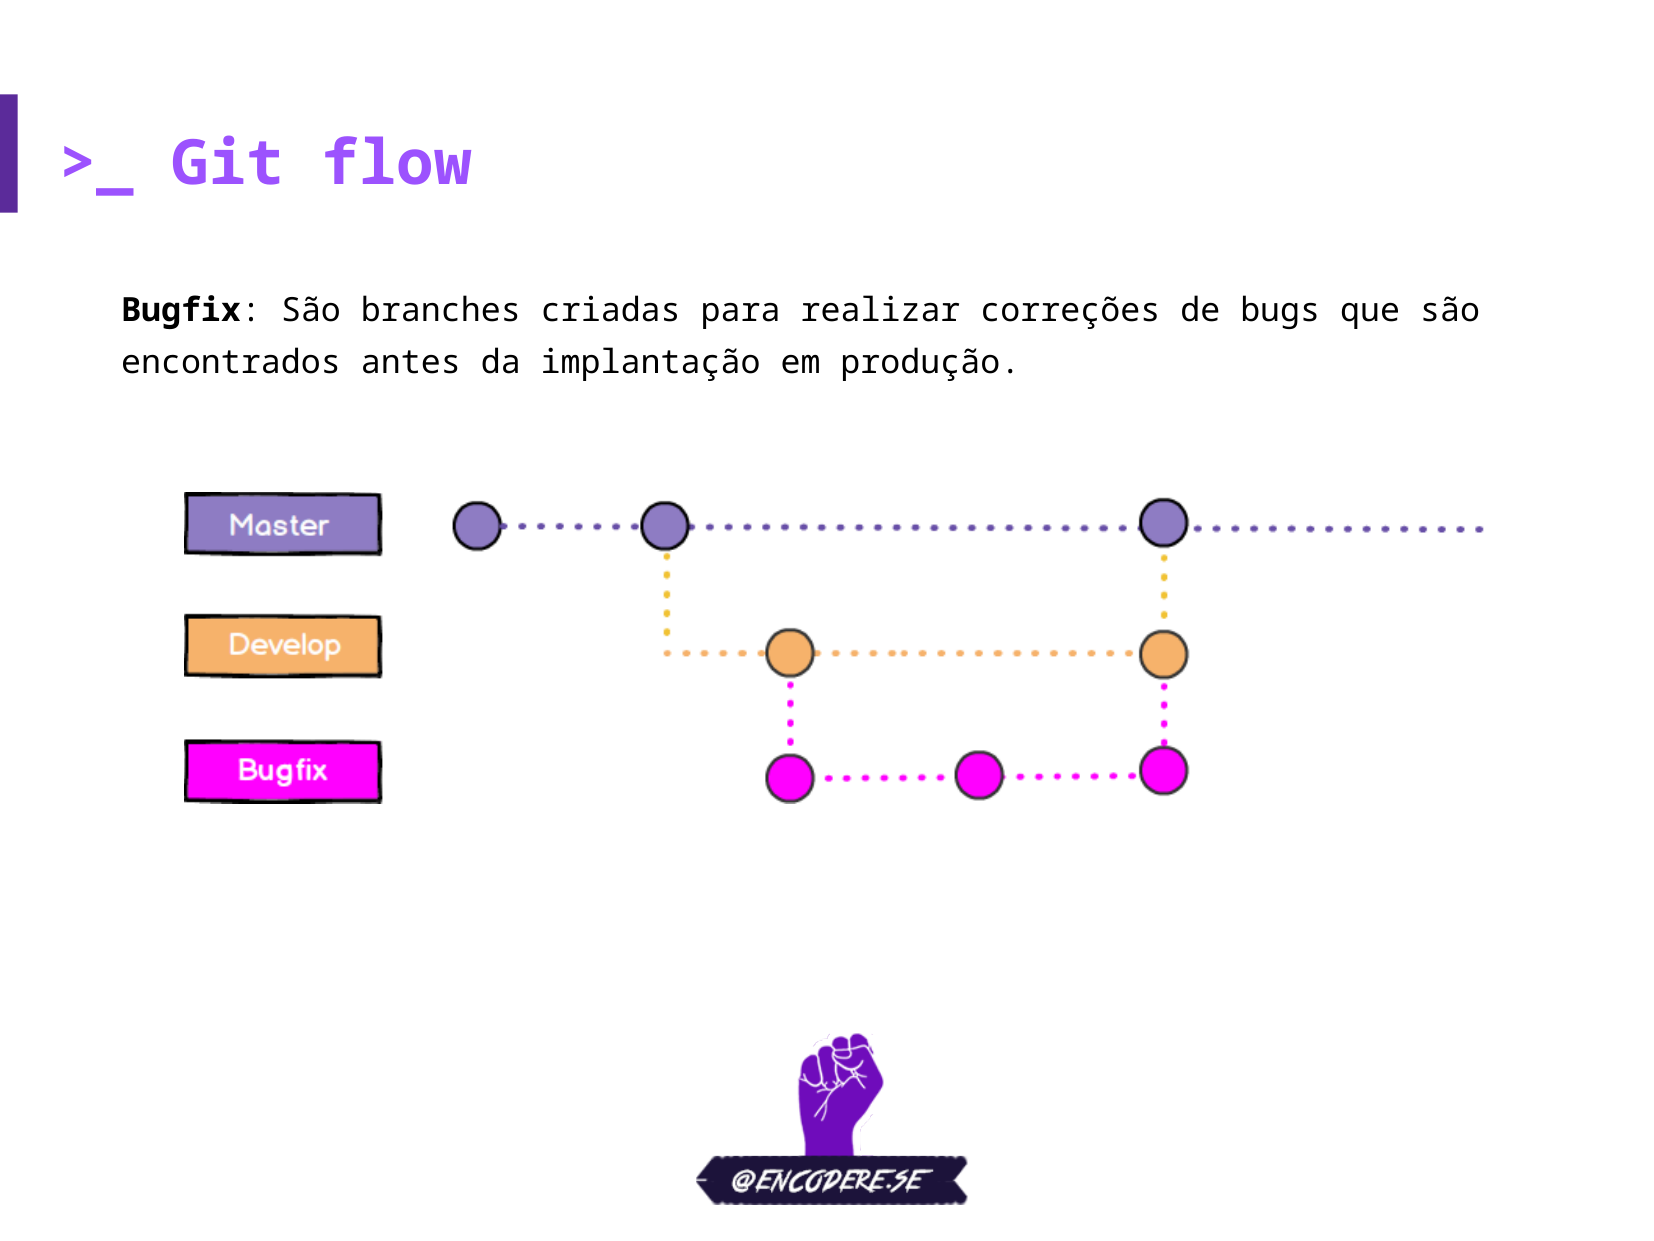

# >_ Git flow
Bugfix: São branches criadas para realizar correções de bugs que são encontrados antes da implantação em produção.